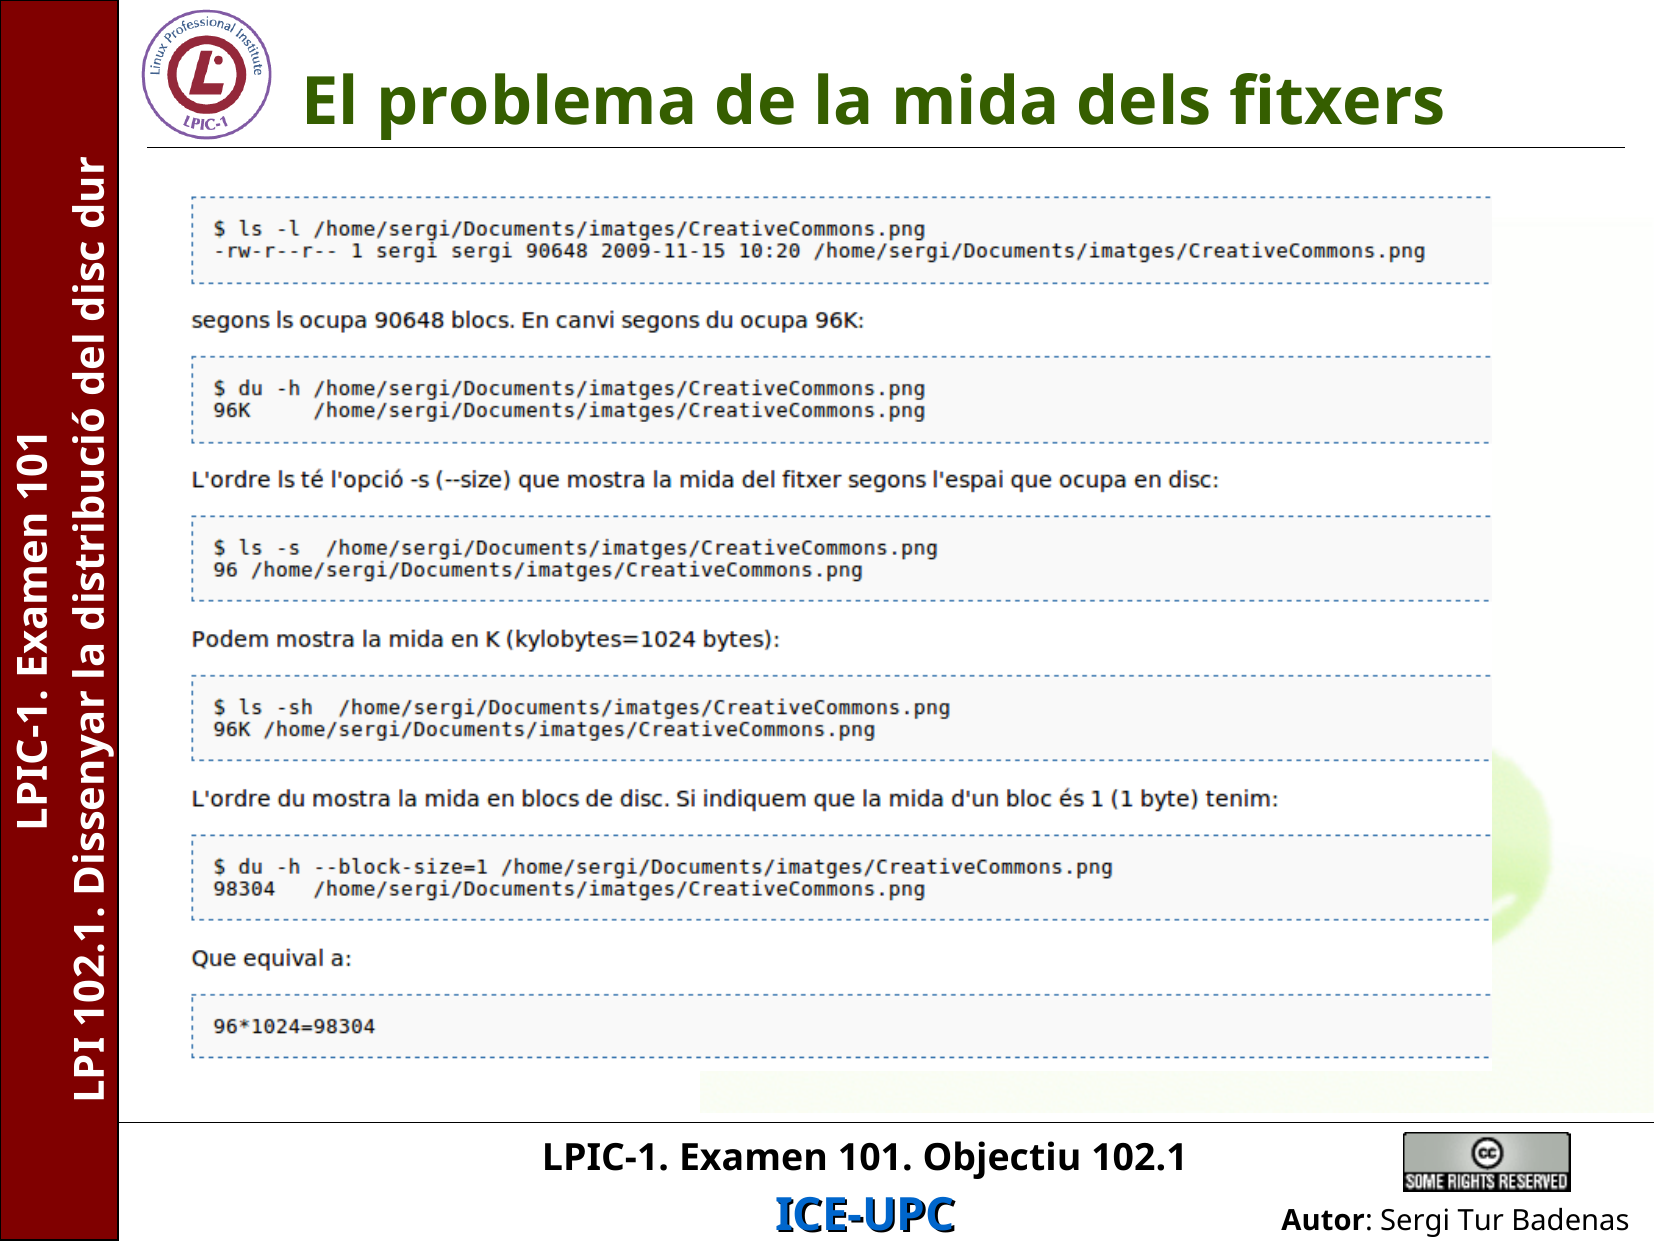

# El problema de la mida dels fitxers